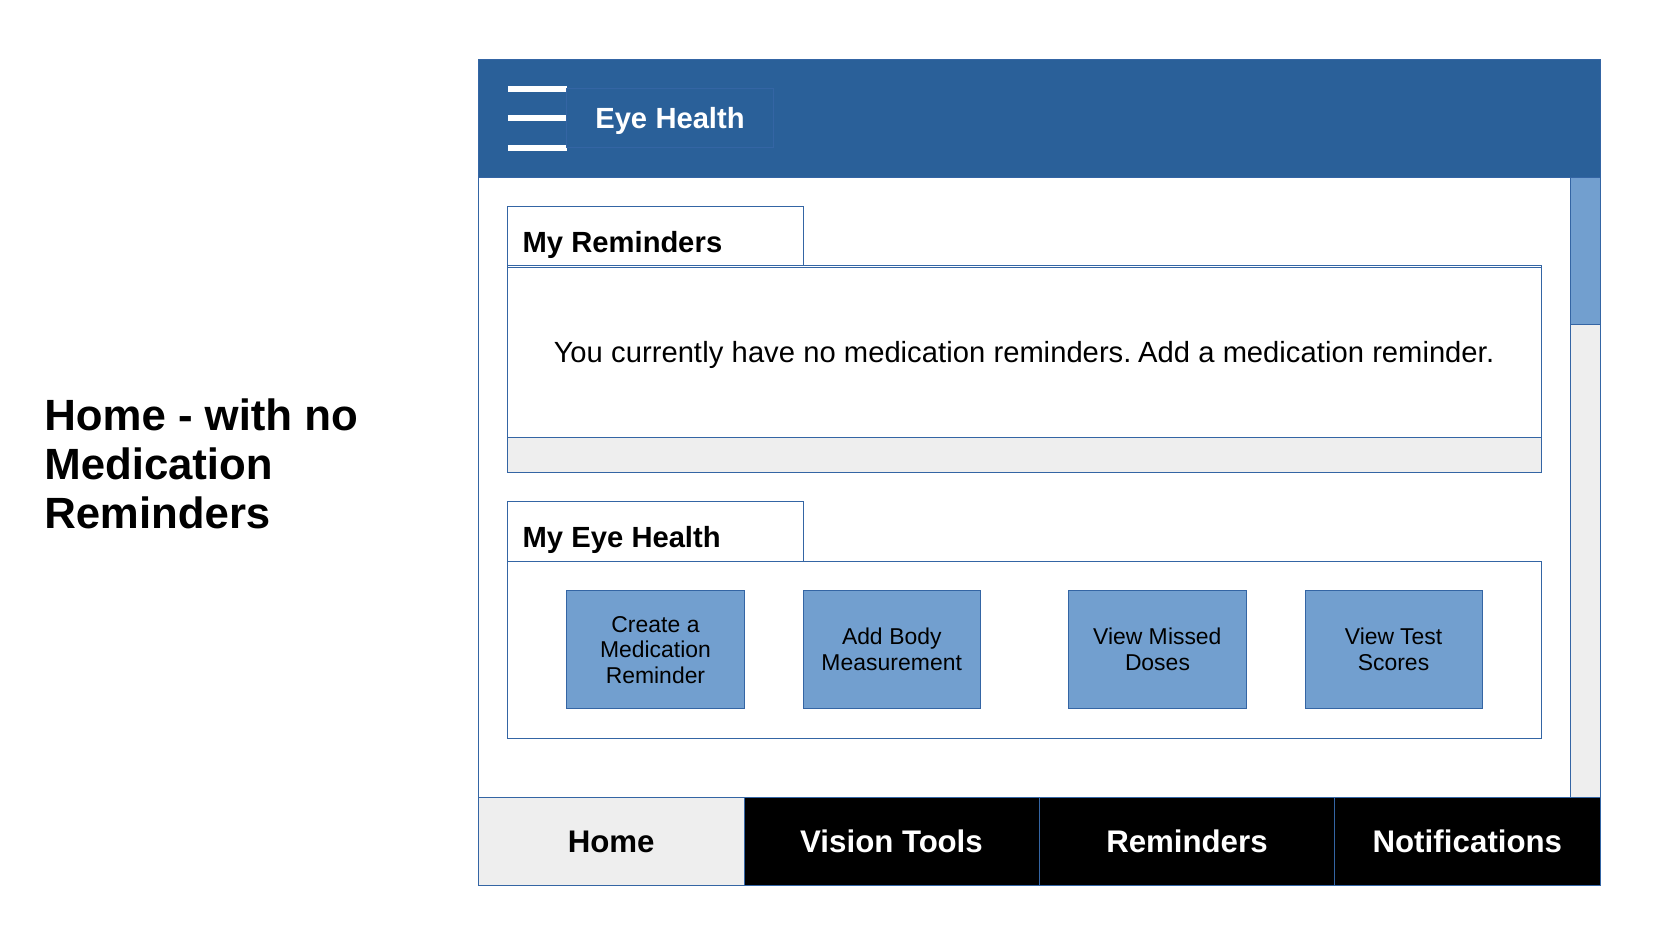

Eye Health
My Reminders
You currently have no medication reminders. Add a medication reminder.
Home - with no Medication Reminders
My Eye Health
Create a Medication Reminder
Add Body Measurement
View Missed Doses
View Test Scores
Home
Vision Tools
Reminders
Notifications